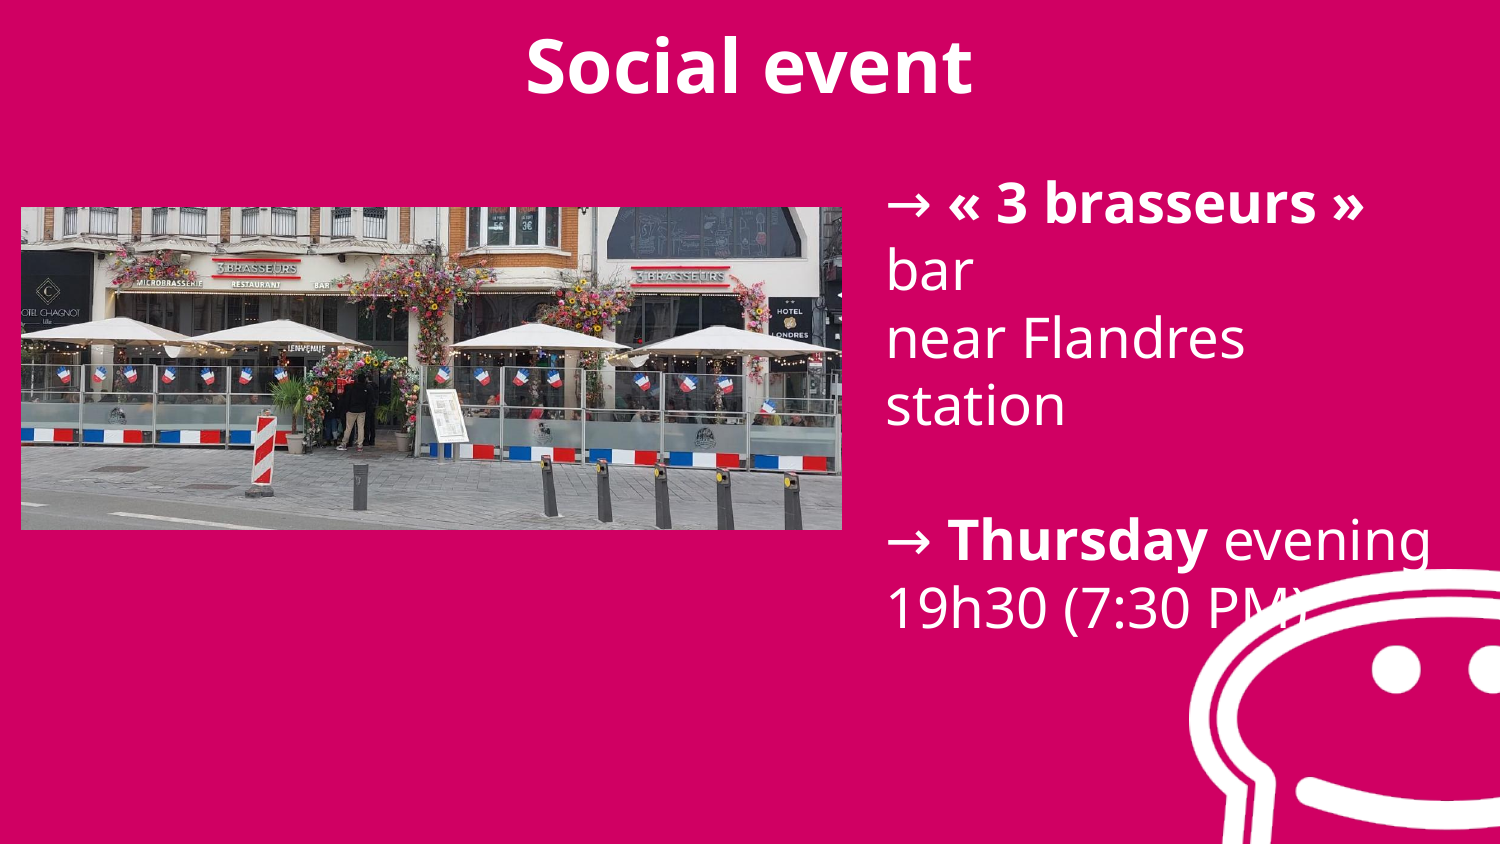

Social event
→ « 3 brasseurs » bar
near Flandres station
→ Thursday evening
19h30 (7:30 PM)